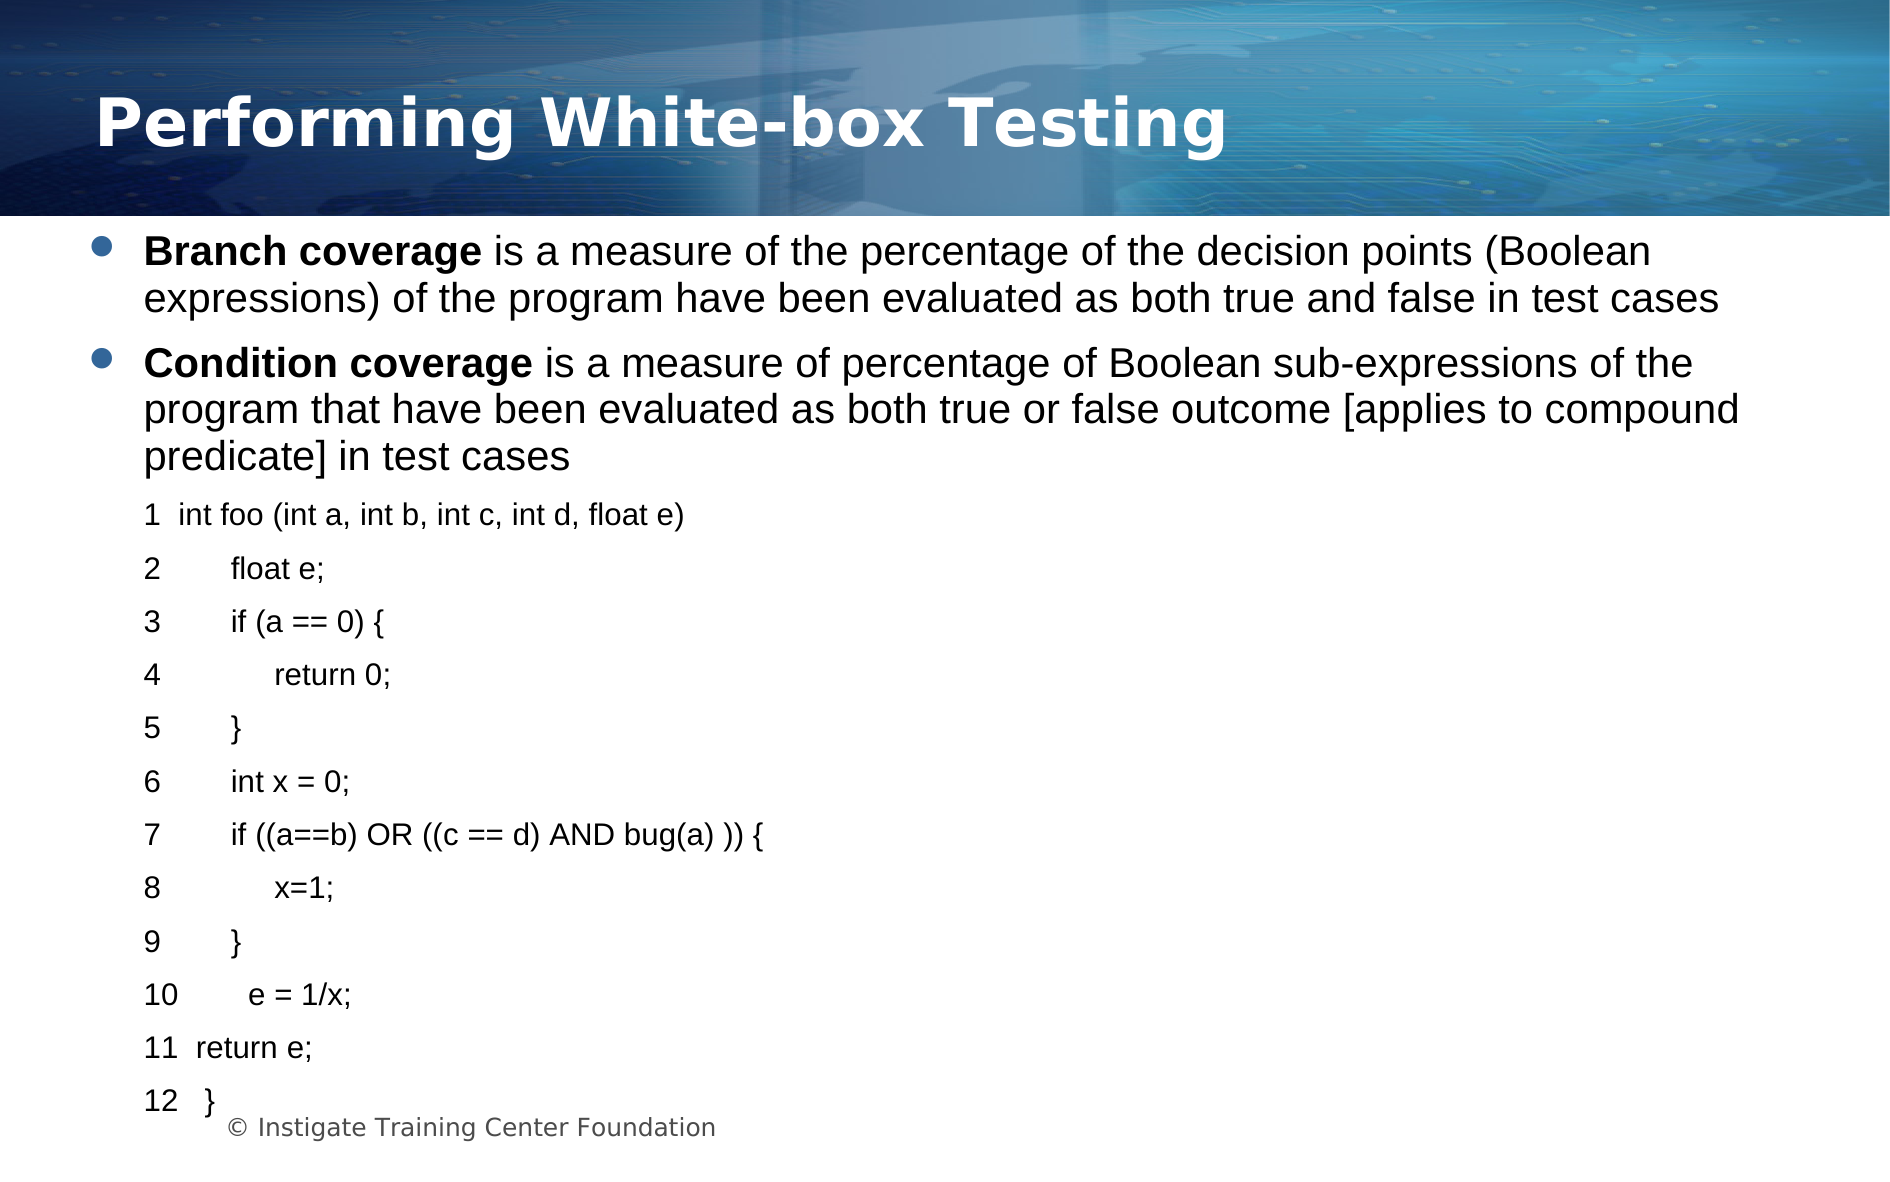

# Performing White-box Testing
Branch coverage is a measure of the percentage of the decision points (Boolean expressions) of the program have been evaluated as both true and false in test cases
Condition coverage is a measure of percentage of Boolean sub-expressions of the program that have been evaluated as both true or false outcome [applies to compound predicate] in test cases
1 int foo (int a, int b, int c, int d, float e)
2 float e;
3 if (a == 0) {
4 return 0;
5 }
6 int x = 0;
7 if ((a==b) OR ((c == d) AND bug(a) )) {
8 x=1;
9 }
10 e = 1/x;
11 return e;
12 }